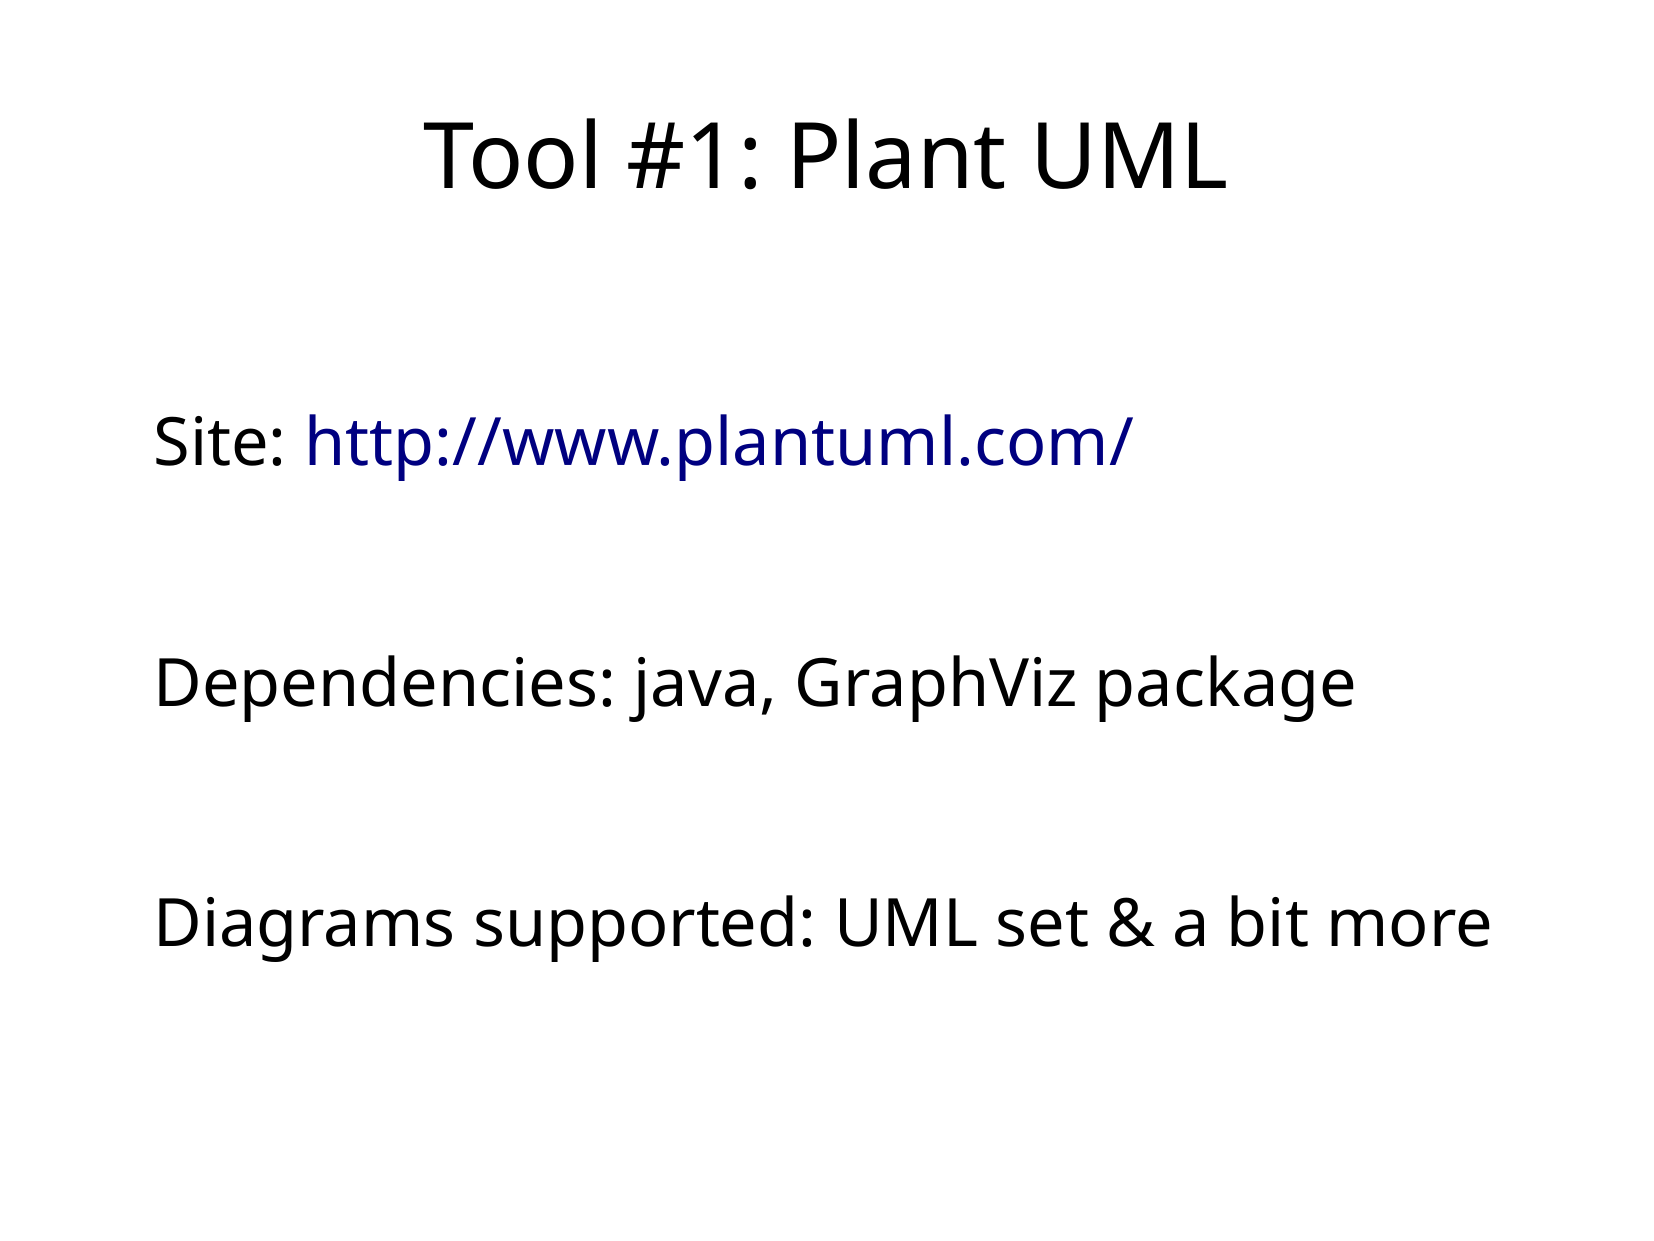

# Tool #1: Plant UML
Site: http://www.plantuml.com/
Dependencies: java, GraphViz package
Diagrams supported: UML set & a bit more